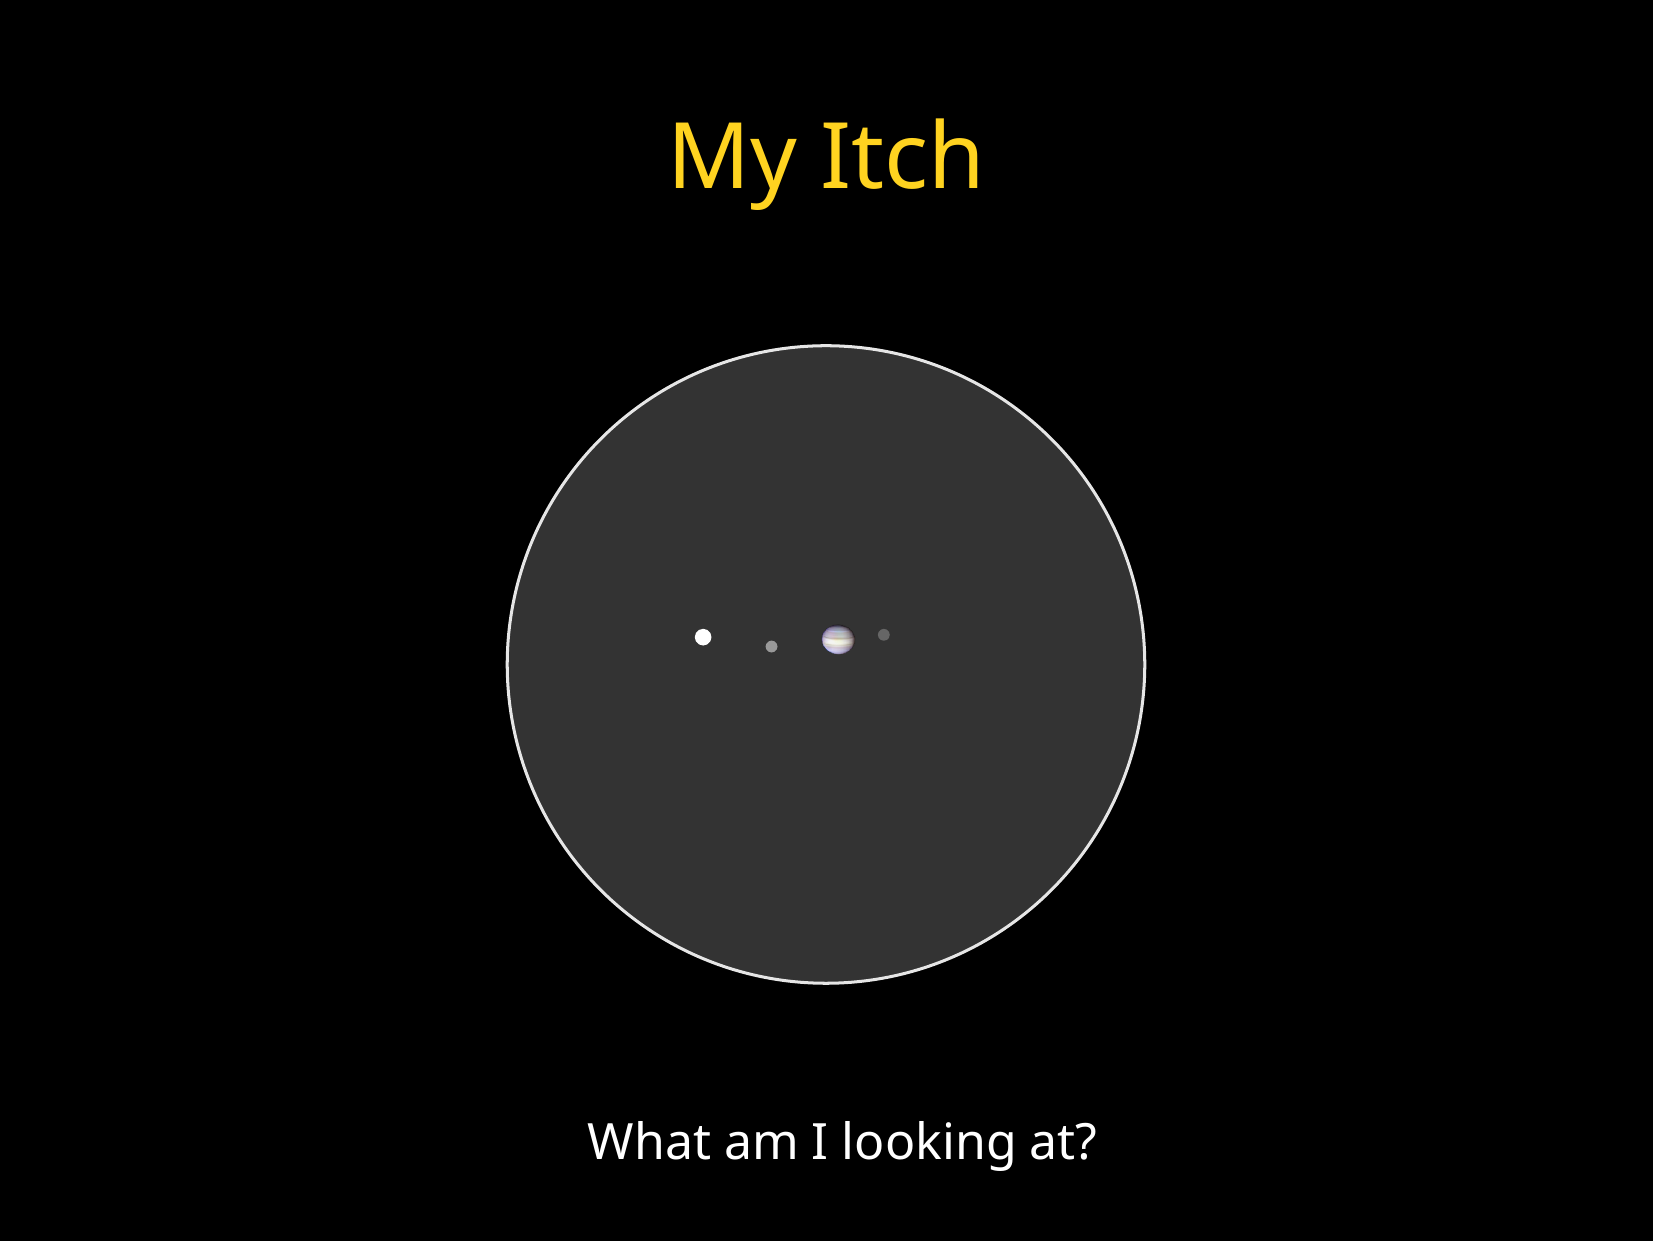

# My Itch
What am I looking at?